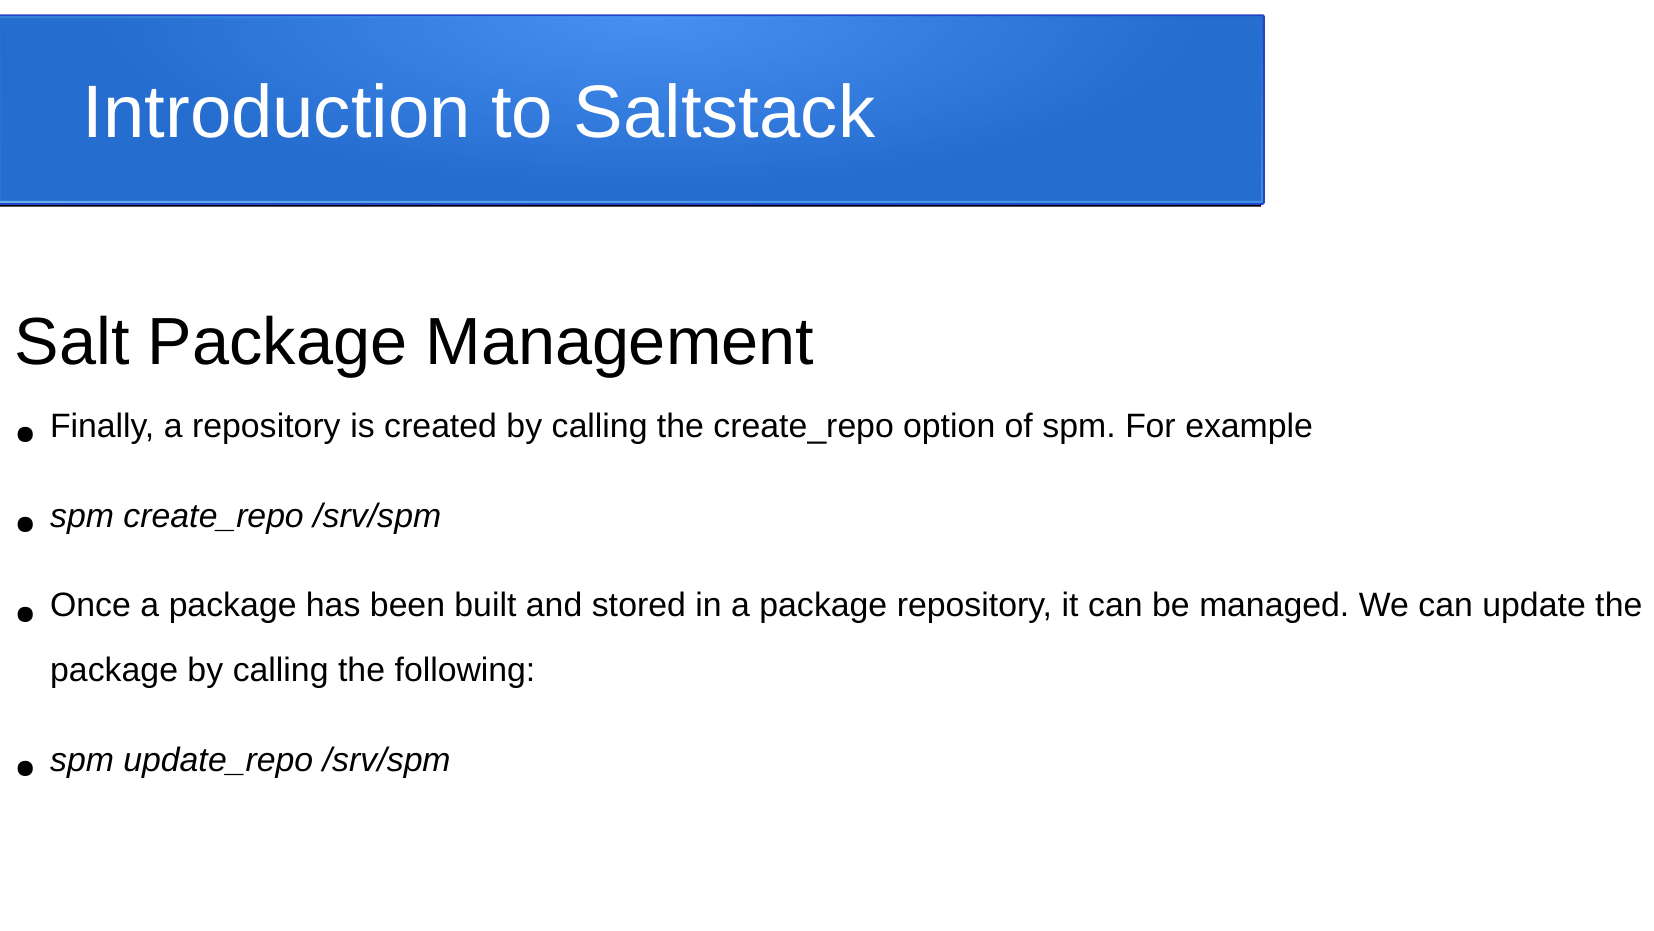

# Introduction to Saltstack
Salt Package Management
Finally, a repository is created by calling the create_repo option of spm. For example
spm create_repo /srv/spm
Once a package has been built and stored in a package repository, it can be managed. We can update the package by calling the following:
spm update_repo /srv/spm